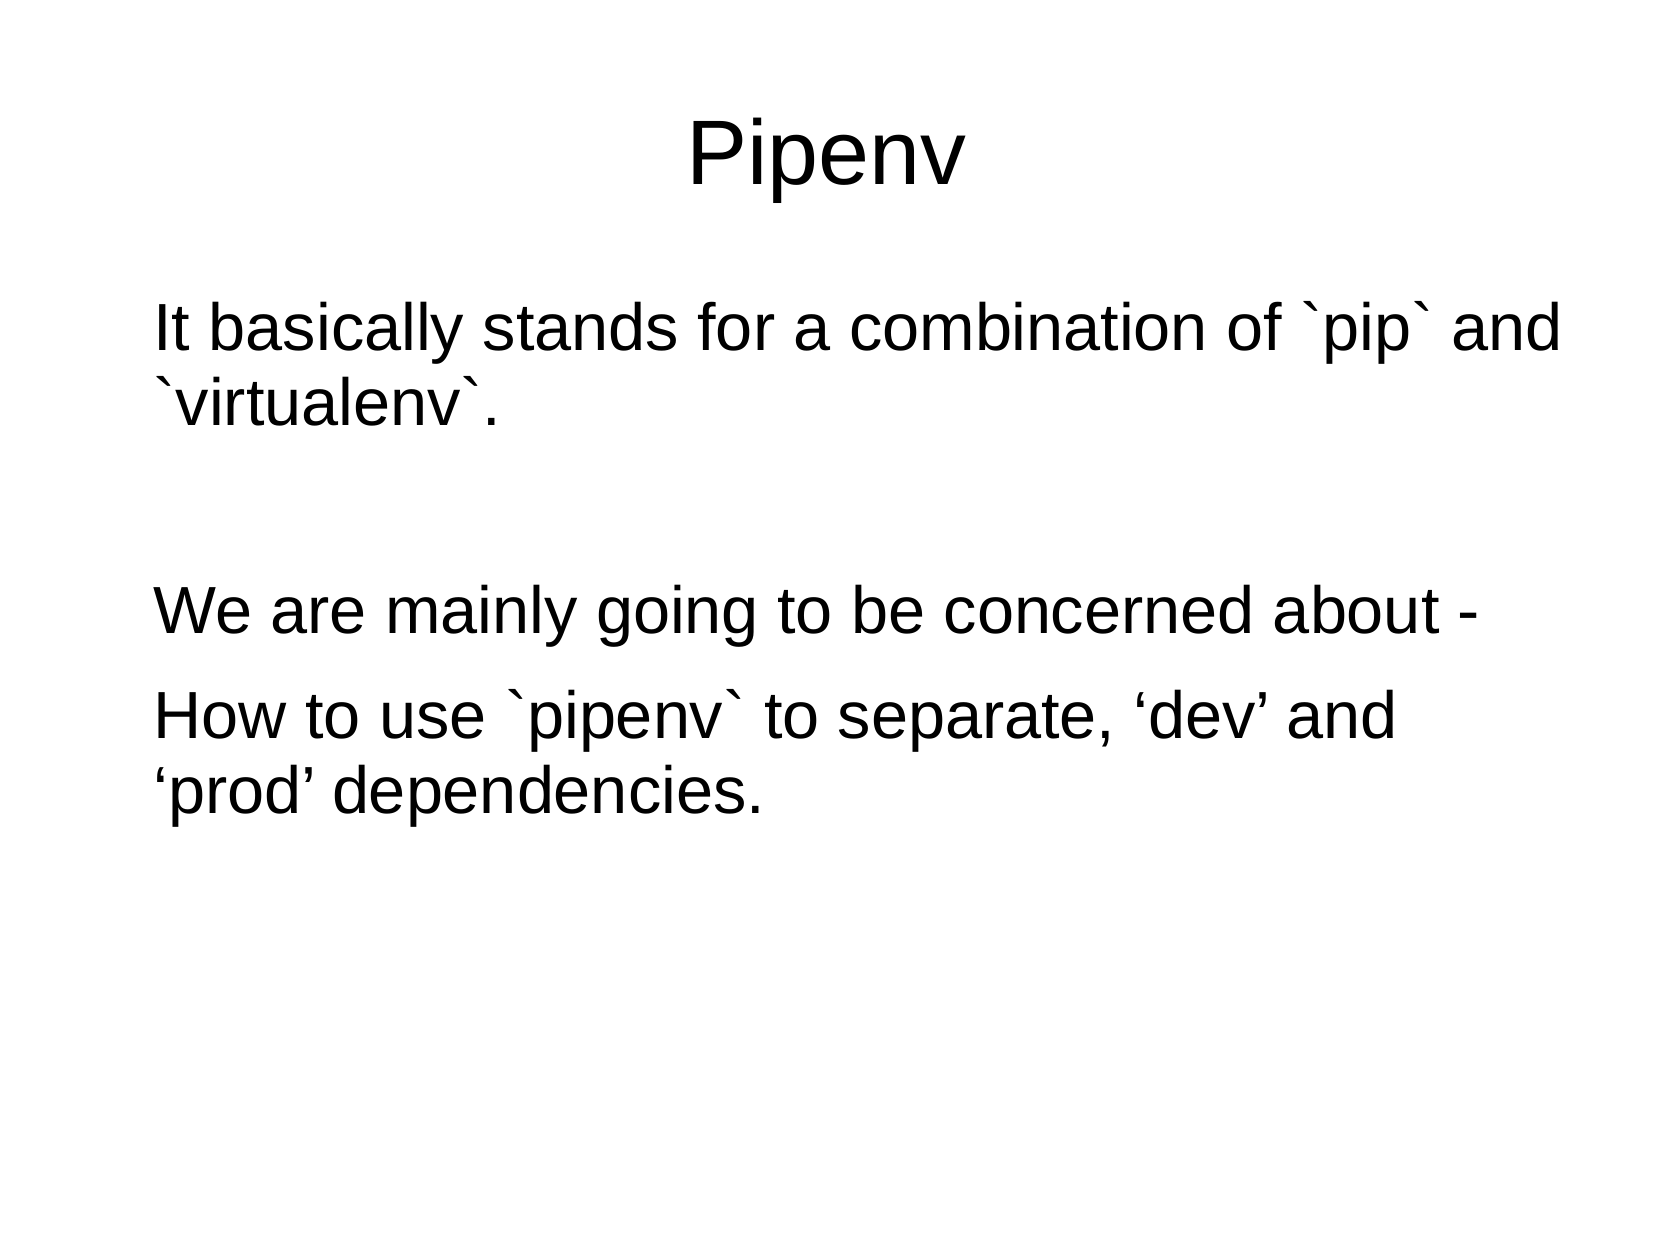

# Pipenv
It basically stands for a combination of `pip` and `virtualenv`.
We are mainly going to be concerned about -
How to use `pipenv` to separate, ‘dev’ and ‘prod’ dependencies.